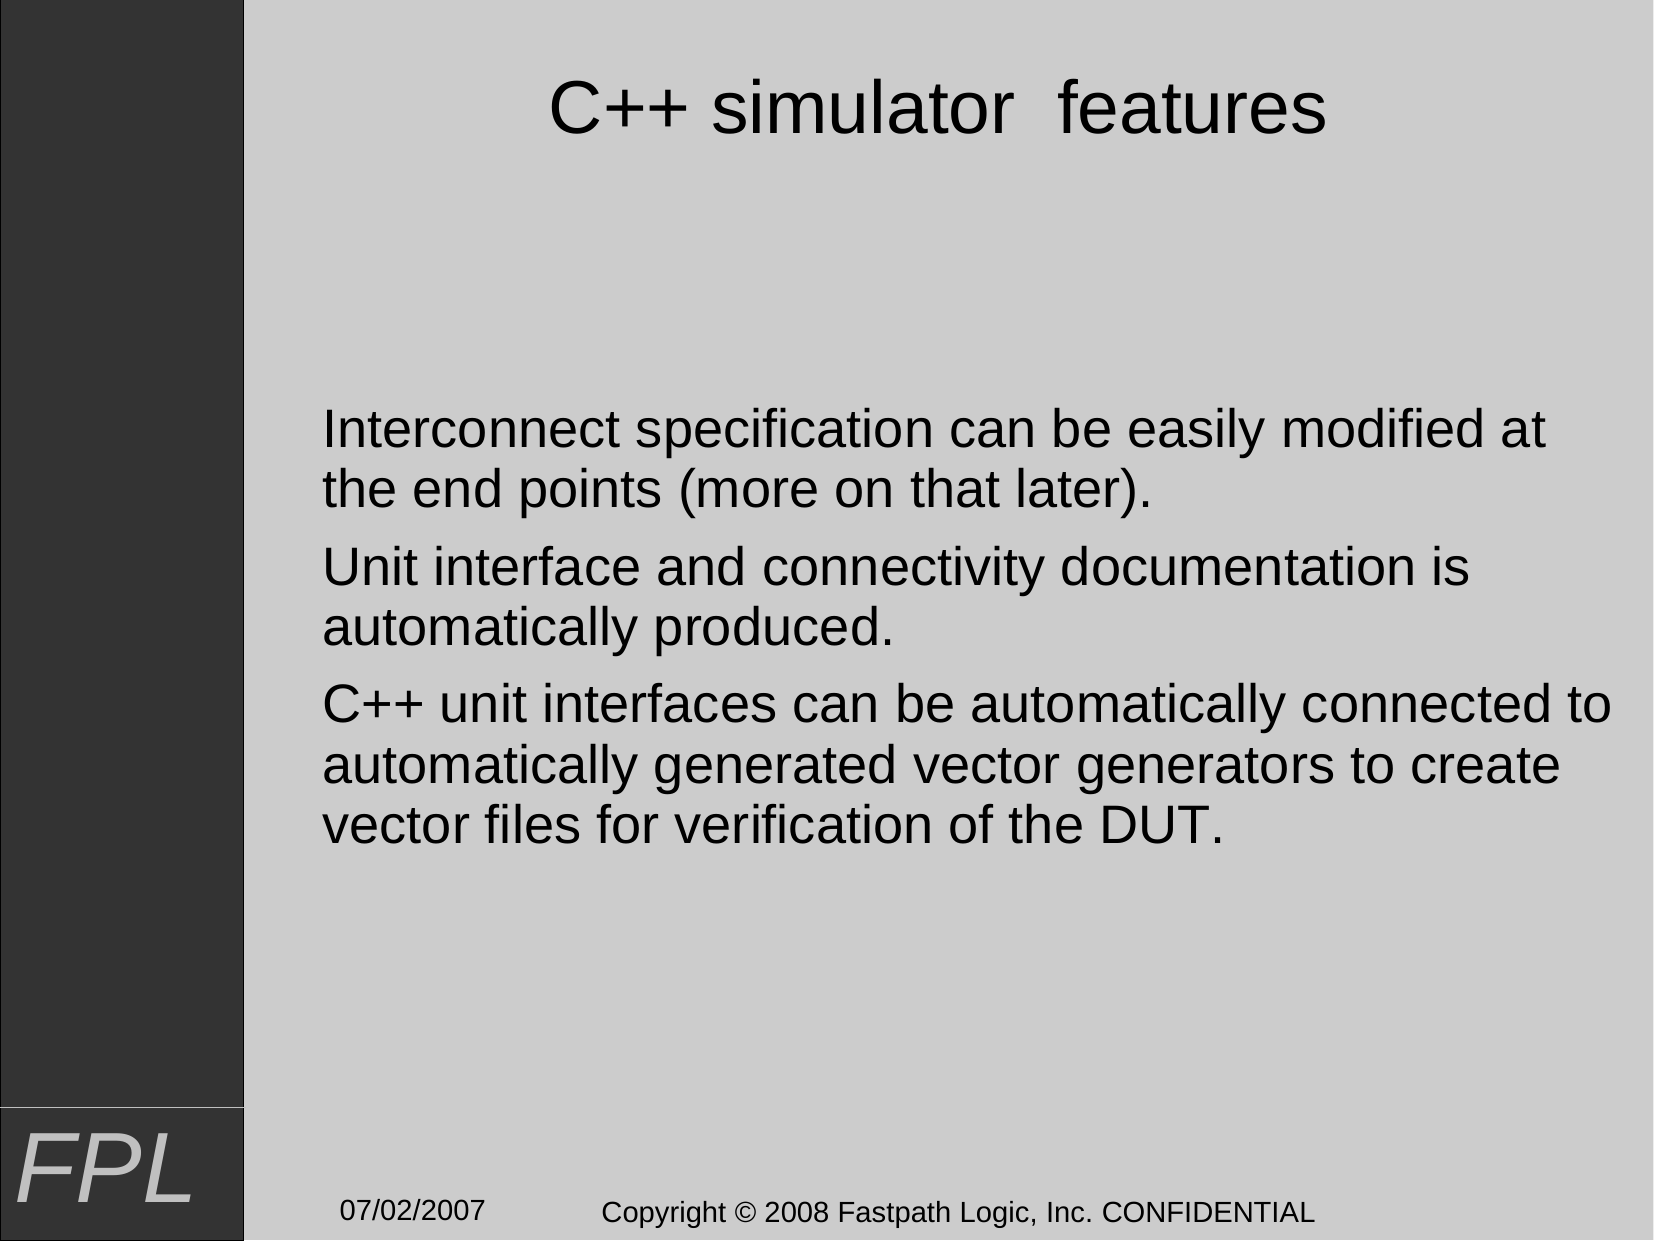

# C++ simulator features
Interconnect specification can be easily modified at the end points (more on that later).
Unit interface and connectivity documentation is automatically produced.
C++ unit interfaces can be automatically connected to automatically generated vector generators to create vector files for verification of the DUT.
07/02/2007
© 2007 FASTPATH LOGIC INC.